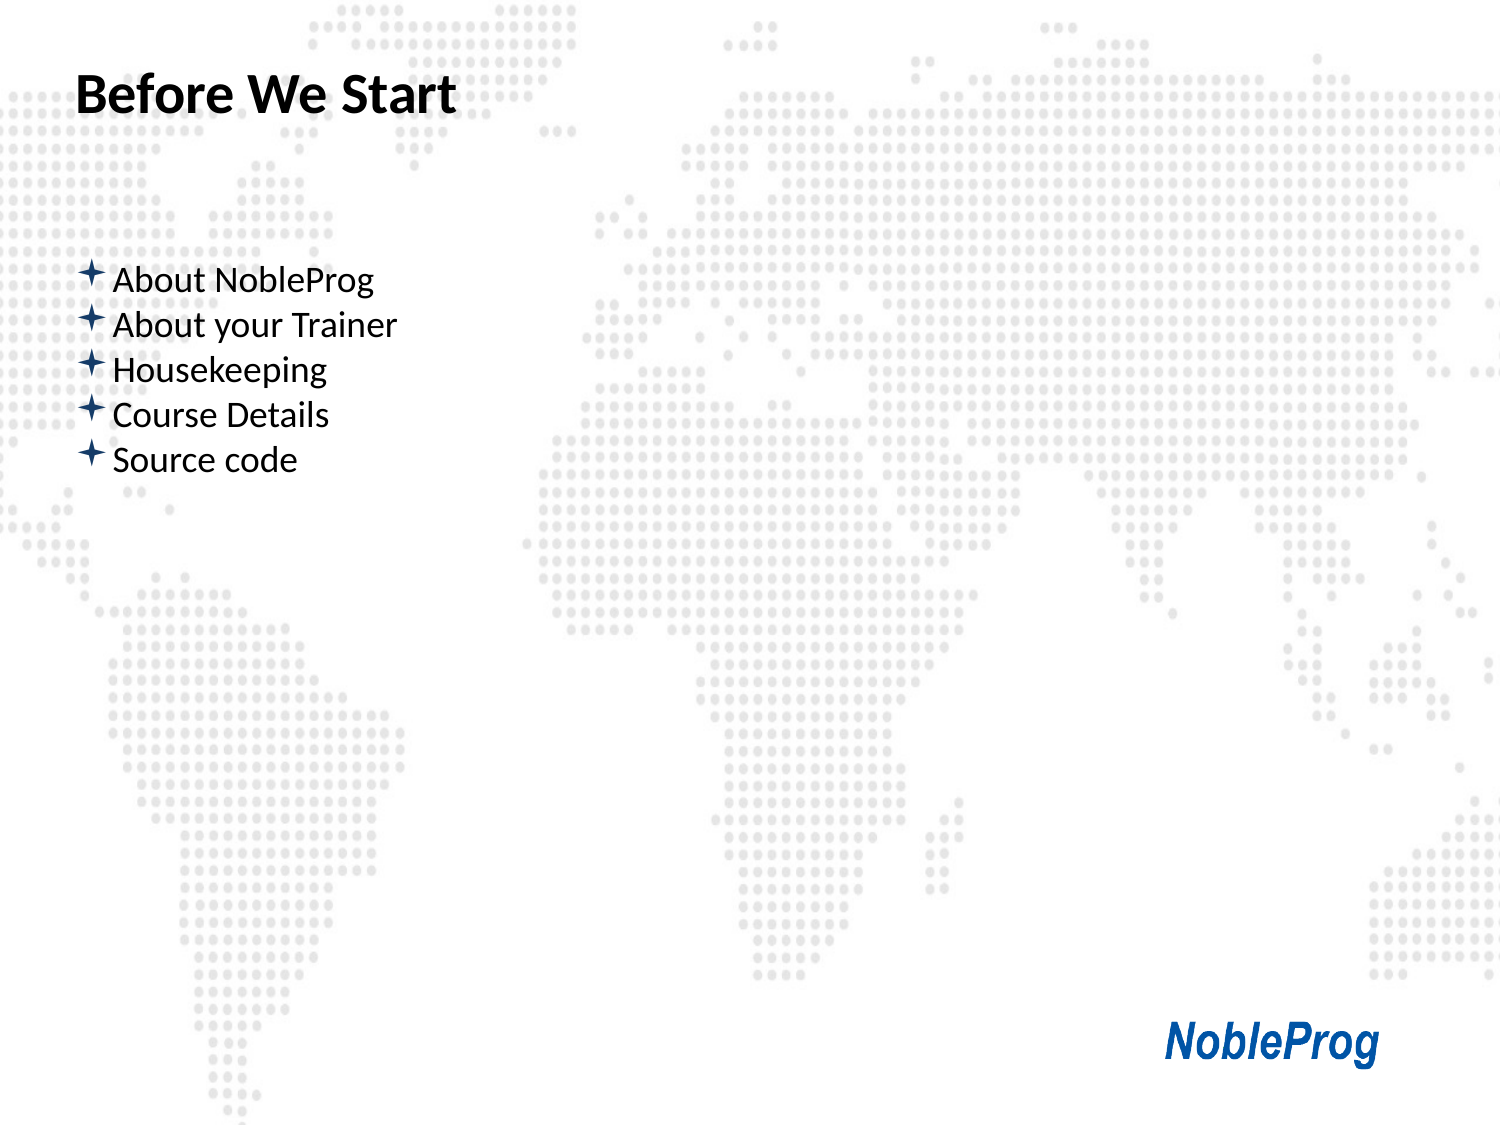

Before We Start
About NobleProg
About your Trainer
Housekeeping
Course Details
Source code